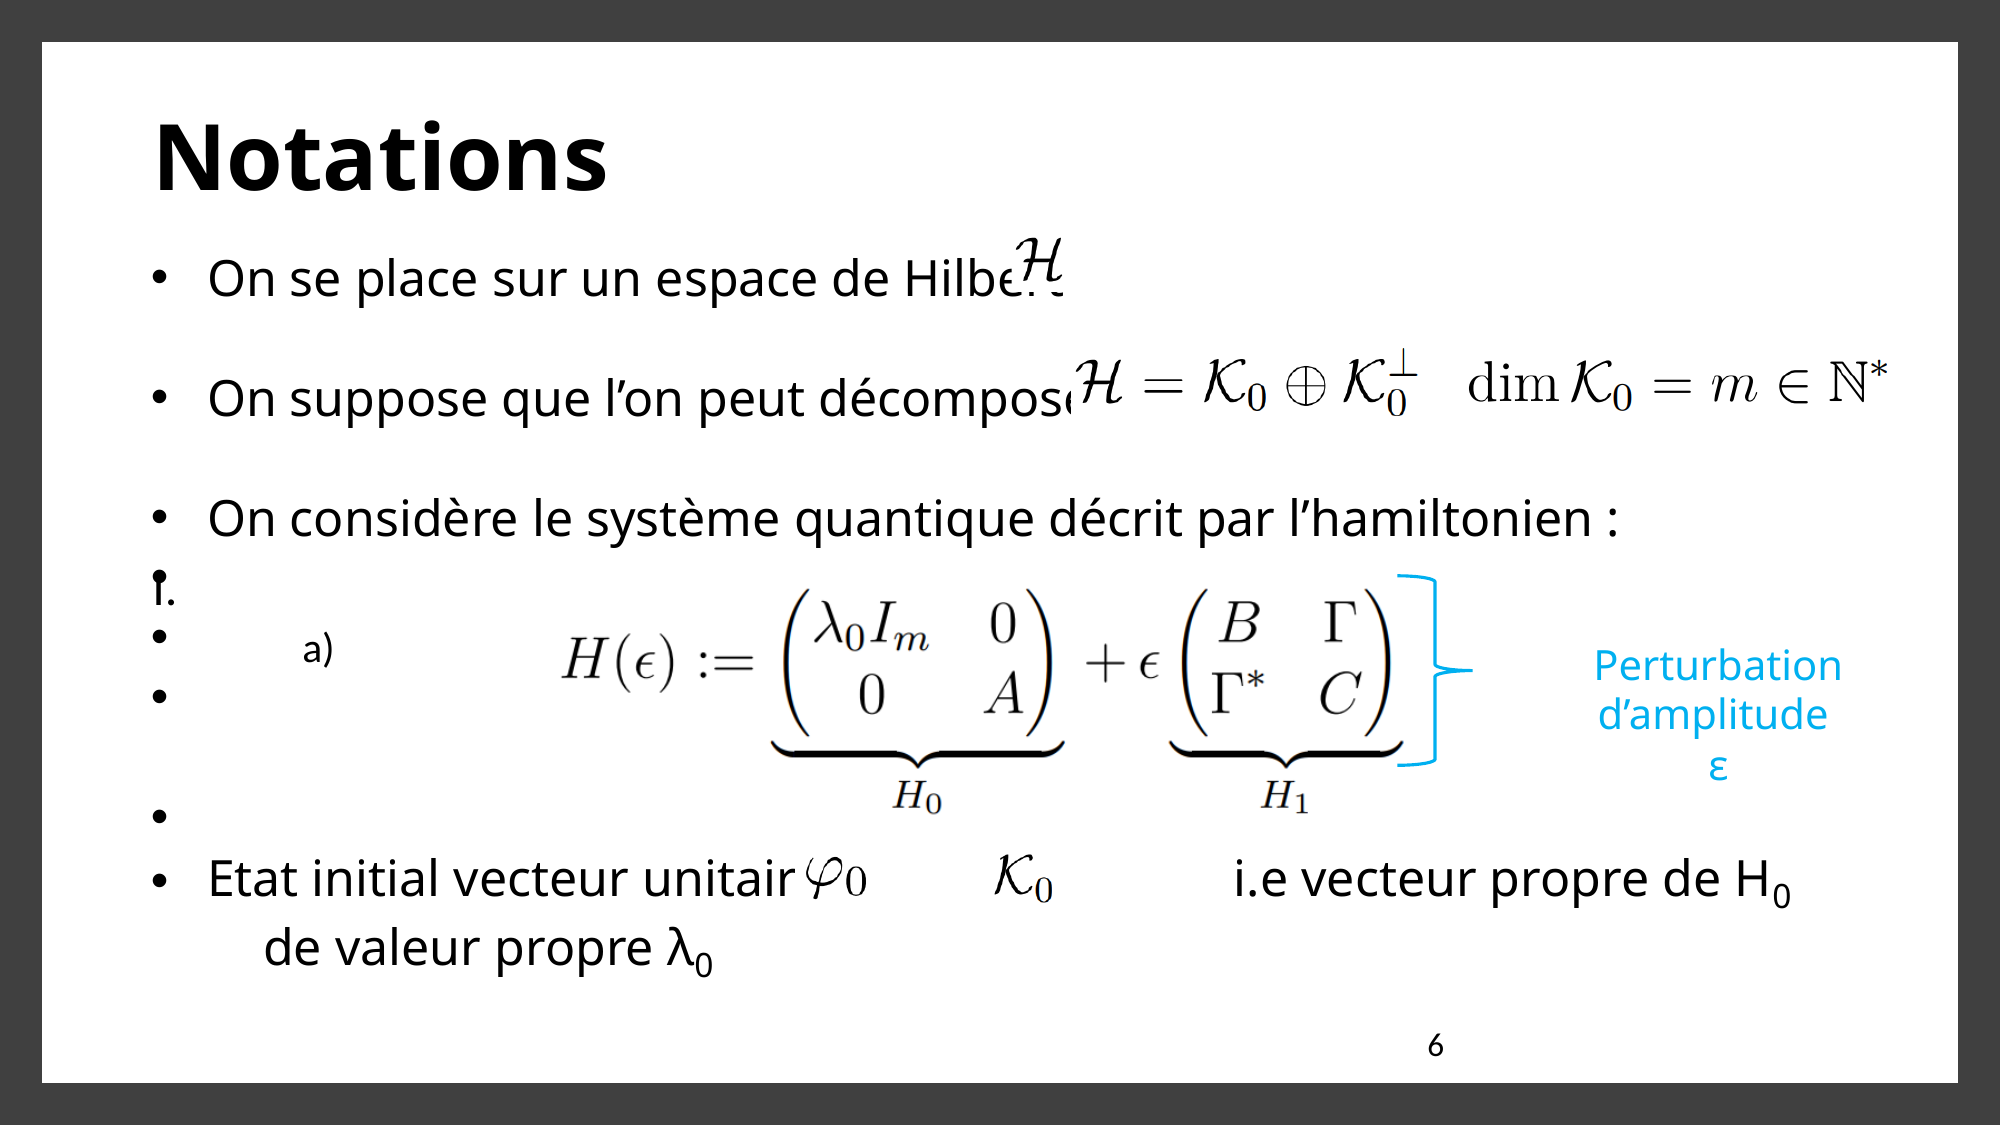

# Notations
On se place sur un espace de Hilbert
On suppose que l’on peut décomposer :
On considère le système quantique décrit par l’hamiltonien :
Etat initial vecteur unitaire de i.e vecteur propre de H0 de valeur propre λ0
Perturbation d’amplitude
ε
6